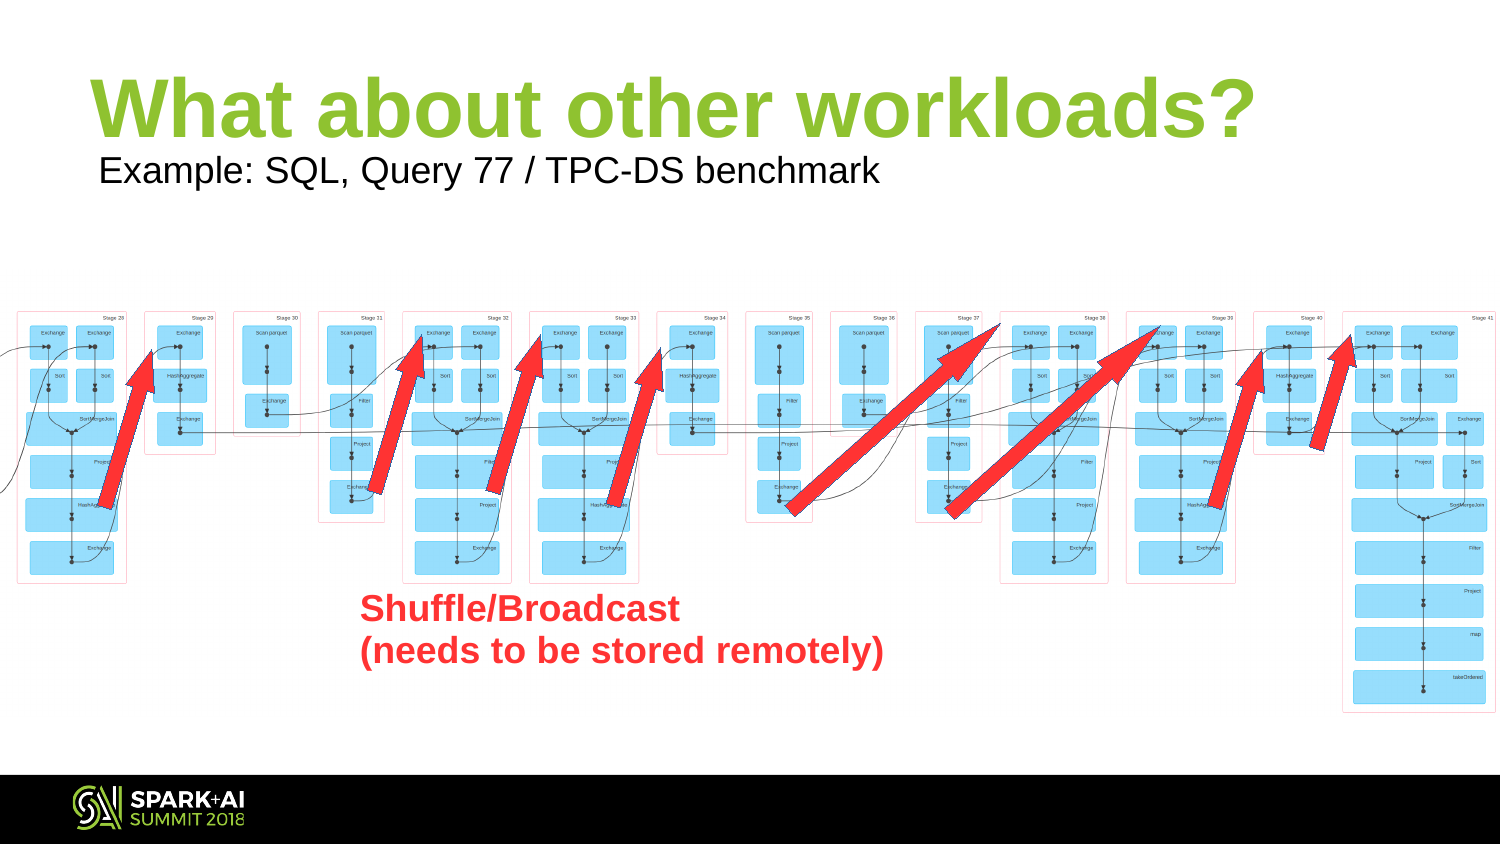

#
What about other workloads?
Example: SQL, Query 77 / TPC-DS benchmark
Shuffle/Broadcast
(needs to be stored remotely)